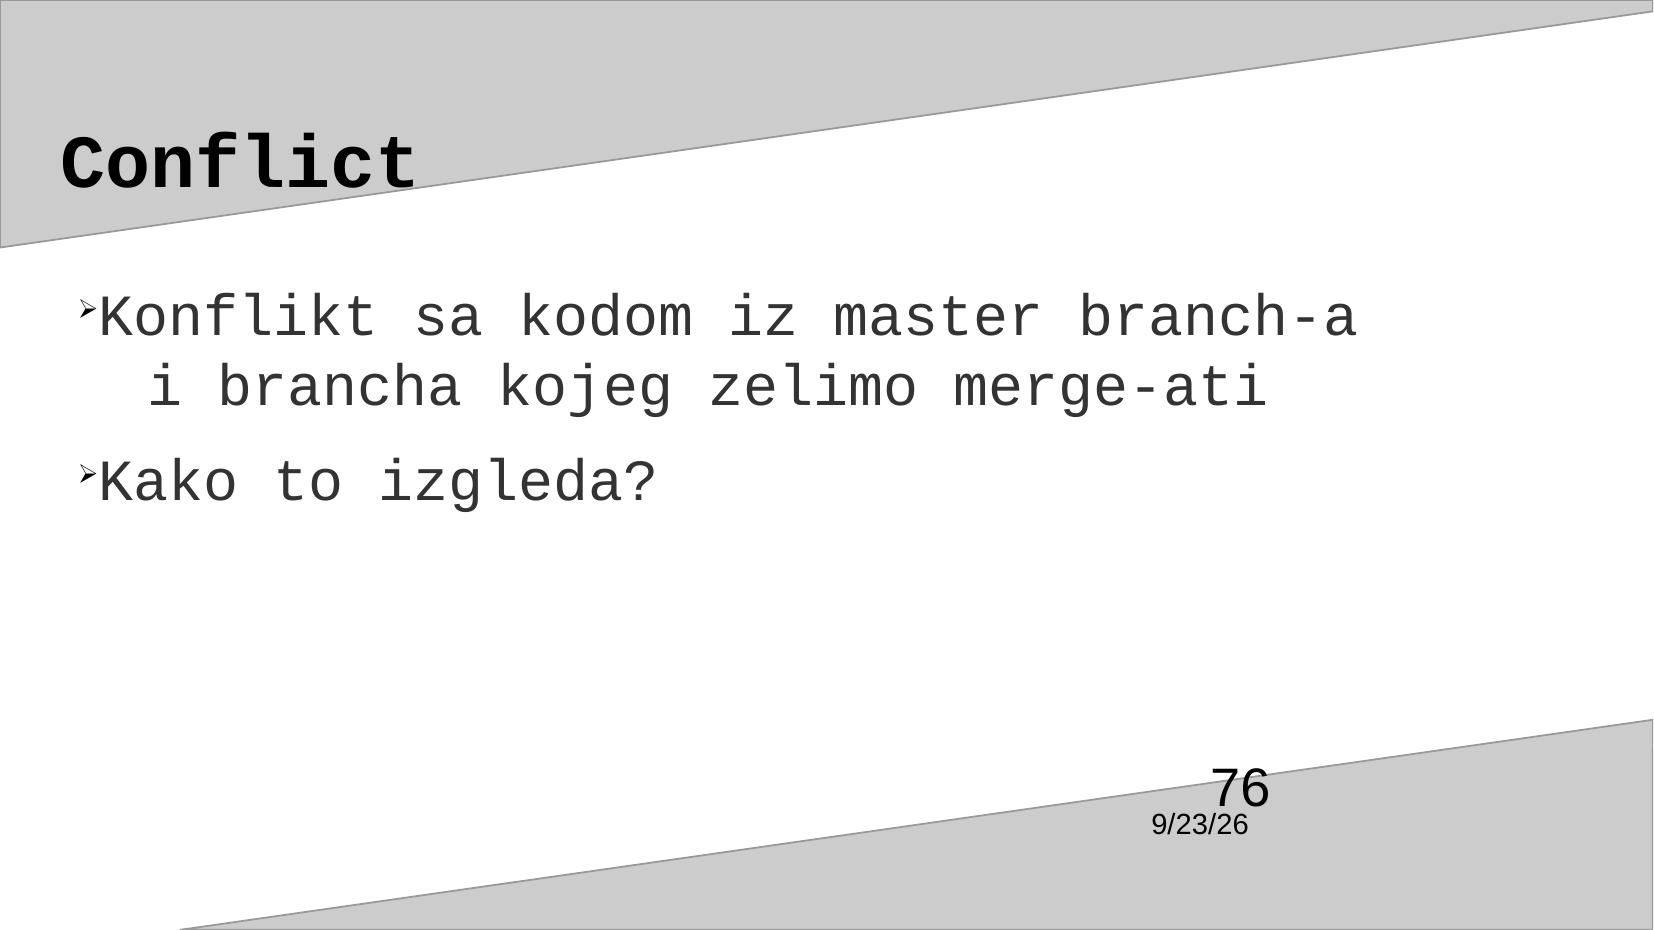

Conflict
# Konflikt sa kodom iz master branch-a i brancha kojeg zelimo merge-ati
Kako to izgleda?